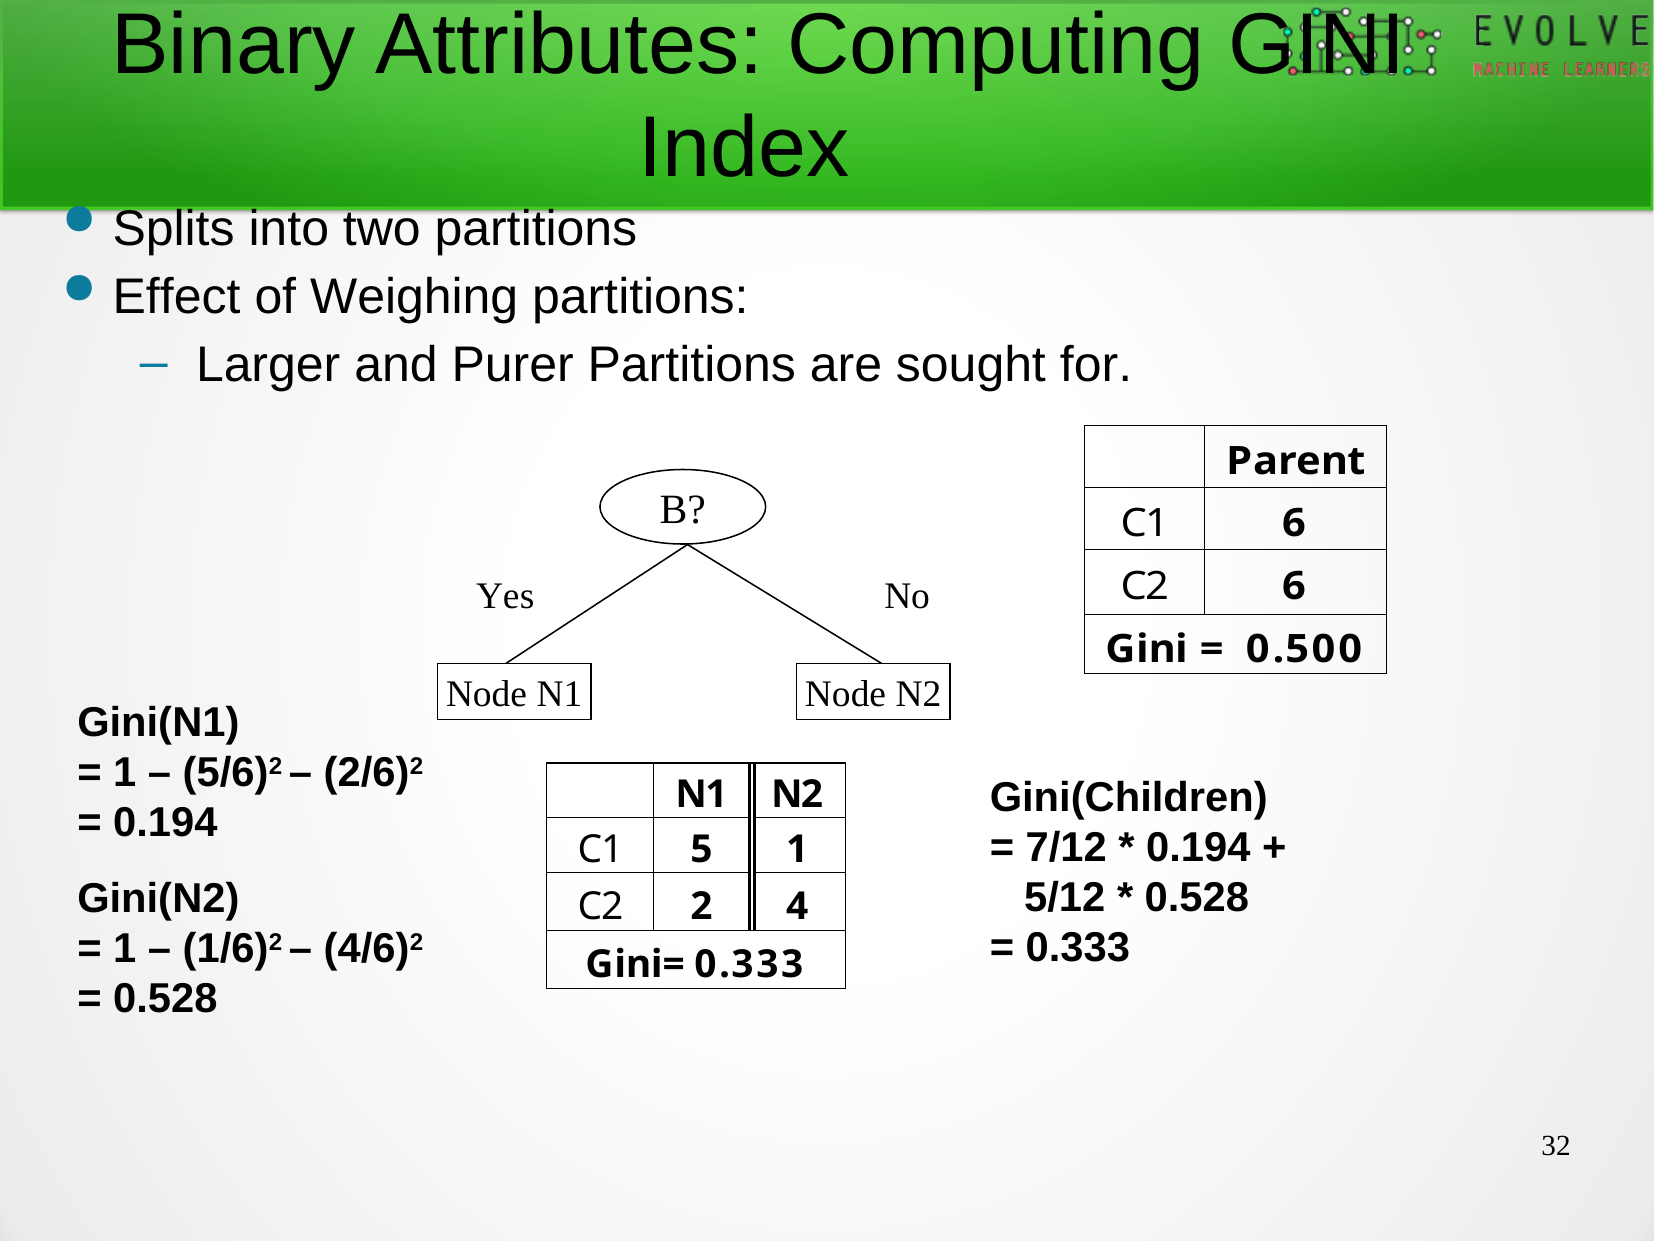

# Binary Attributes: Computing GINI Index
Splits into two partitions
Effect of Weighing partitions:
Larger and Purer Partitions are sought for.
B?
Yes
No
Node N1
Node N2
Gini(N1)
= 1 – (5/6)2 – (2/6)2
= 0.194
Gini(N2)
= 1 – (1/6)2 – (4/6)2
= 0.528
Gini(Children)
= 7/12 * 0.194 +
 5/12 * 0.528
= 0.333
32